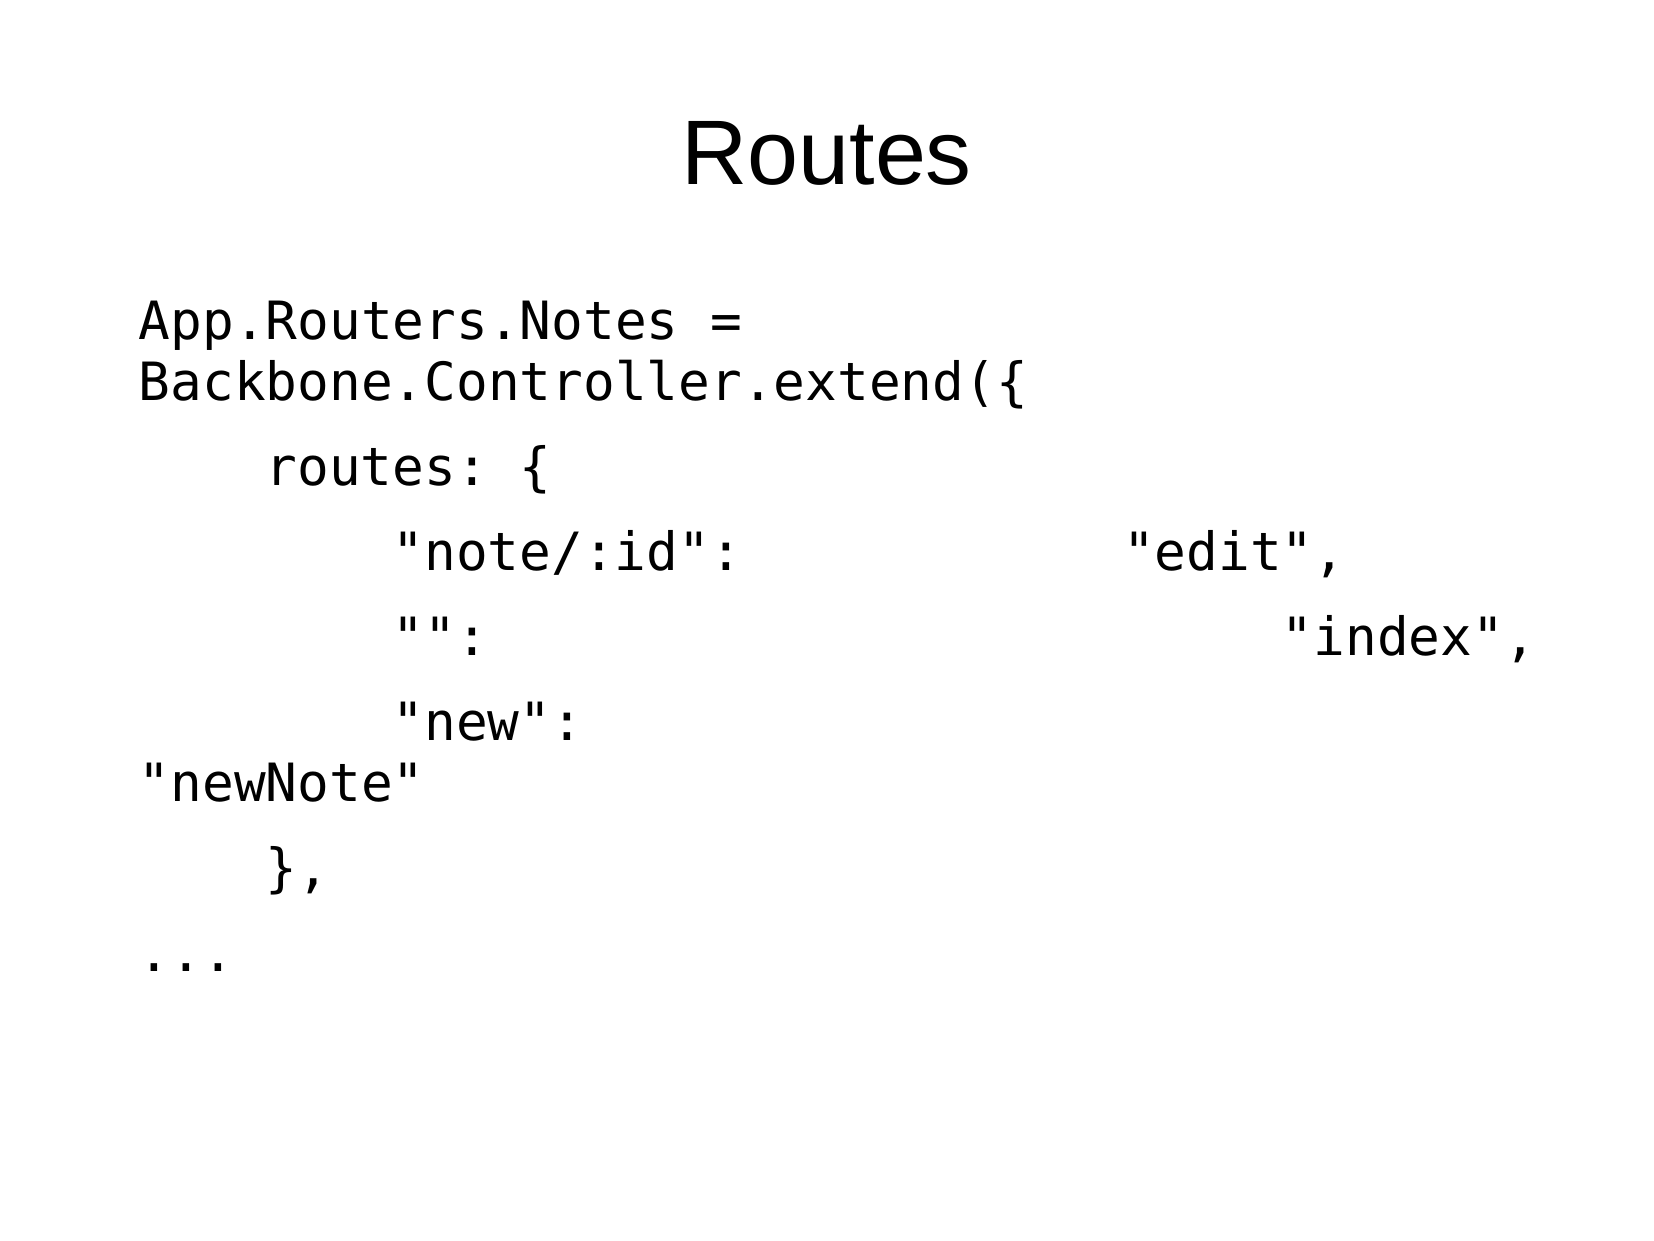

# Routes
App.Routers.Notes = Backbone.Controller.extend({
 routes: {
 "note/:id": "edit",
 "": "index",
 "new": "newNote"
 },
...